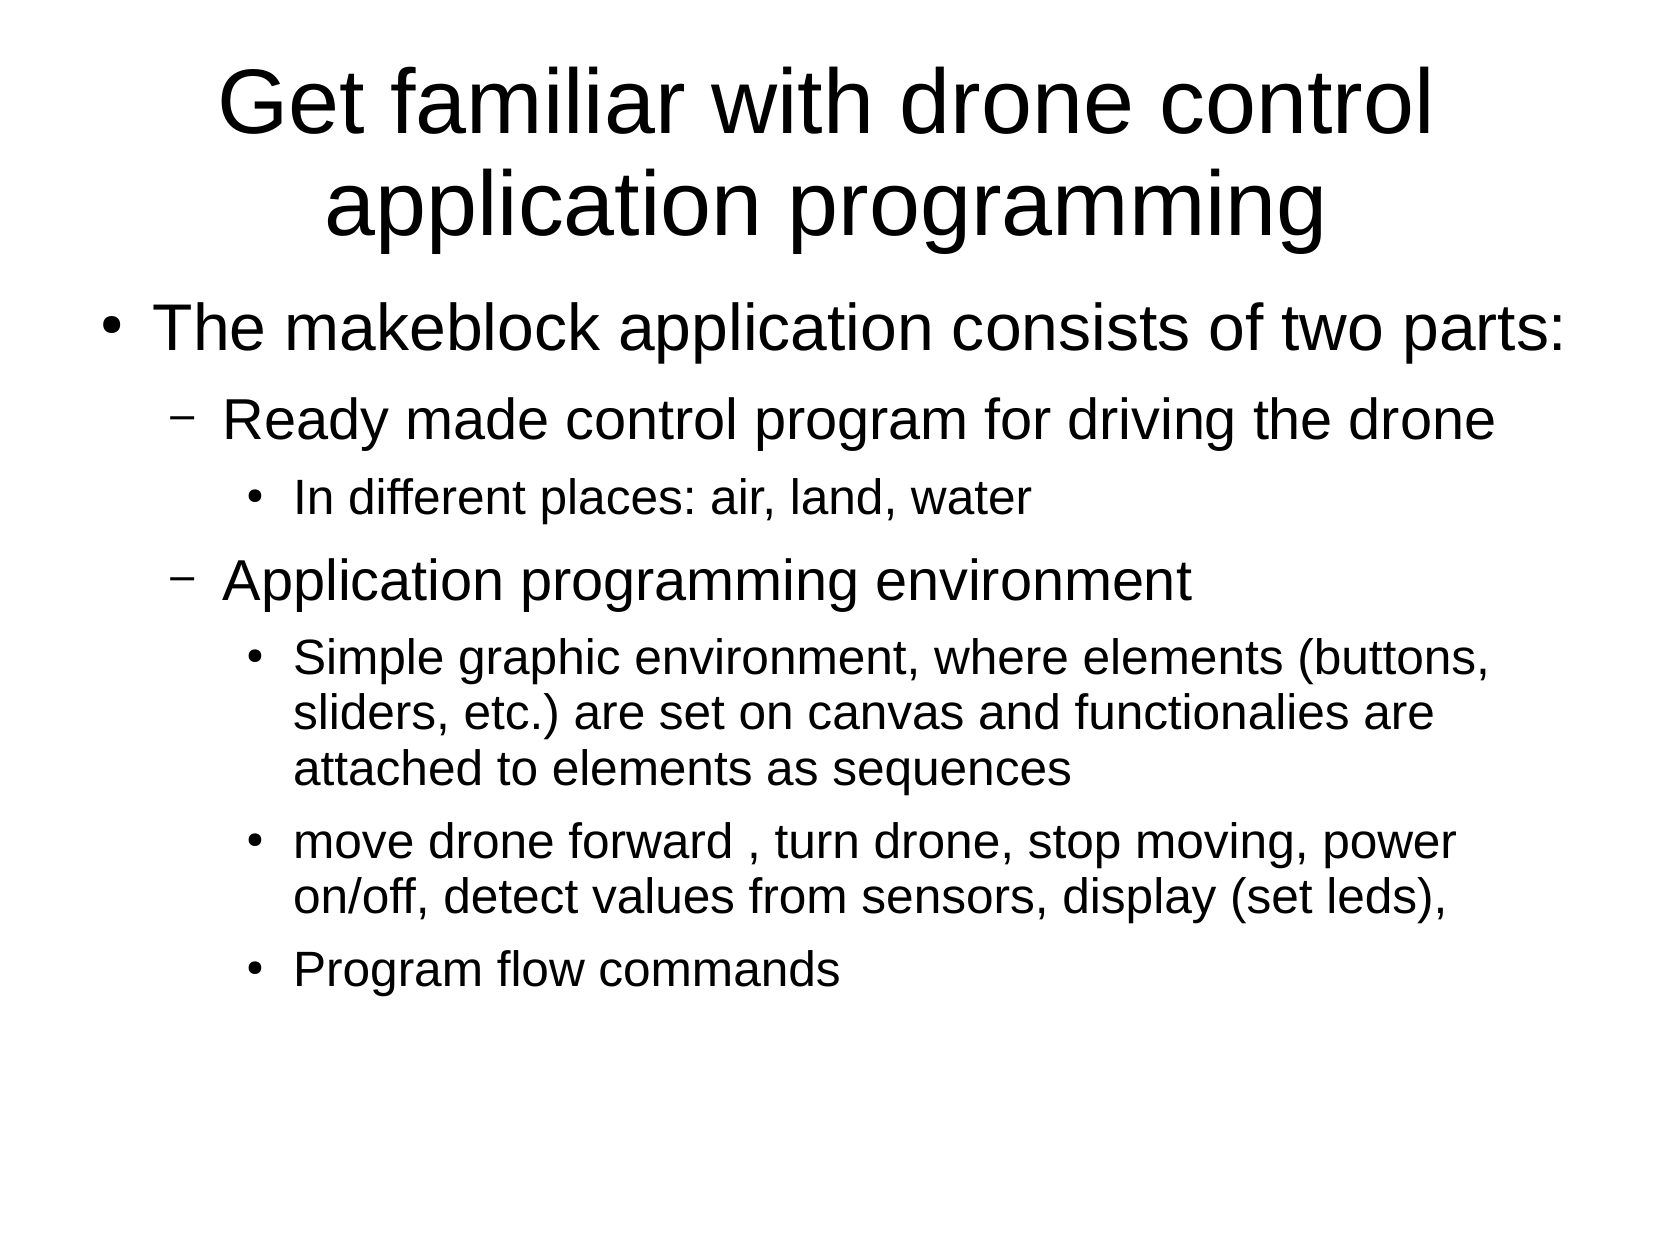

# Get familiar with drone control application programming
The makeblock application consists of two parts:
Ready made control program for driving the drone
In different places: air, land, water
Application programming environment
Simple graphic environment, where elements (buttons, sliders, etc.) are set on canvas and functionalies are attached to elements as sequences
move drone forward , turn drone, stop moving, power on/off, detect values from sensors, display (set leds),
Program flow commands